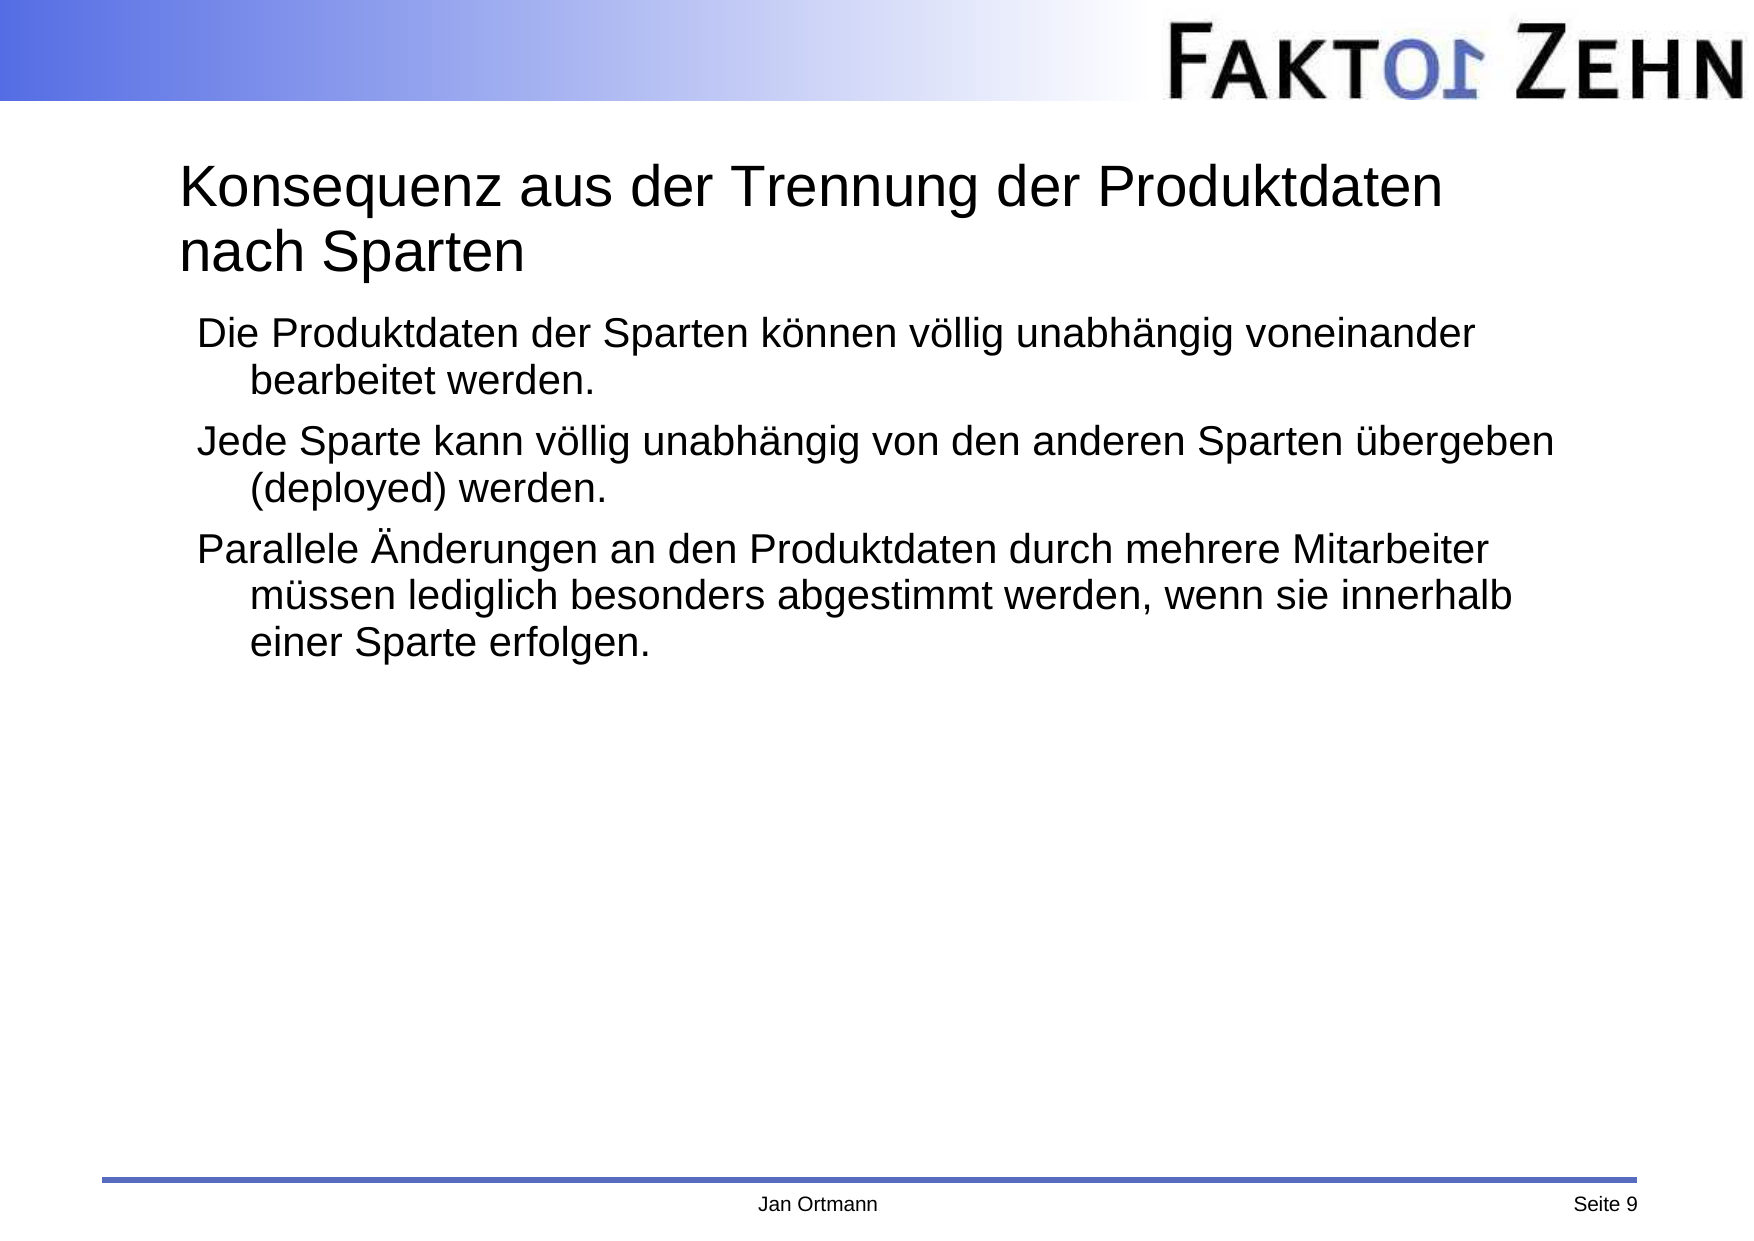

# Konsequenz aus der Trennung der Produktdaten nach Sparten
Die Produktdaten der Sparten können völlig unabhängig voneinander bearbeitet werden.
Jede Sparte kann völlig unabhängig von den anderen Sparten übergeben (deployed) werden.
Parallele Änderungen an den Produktdaten durch mehrere Mitarbeiter müssen lediglich besonders abgestimmt werden, wenn sie innerhalb einer Sparte erfolgen.